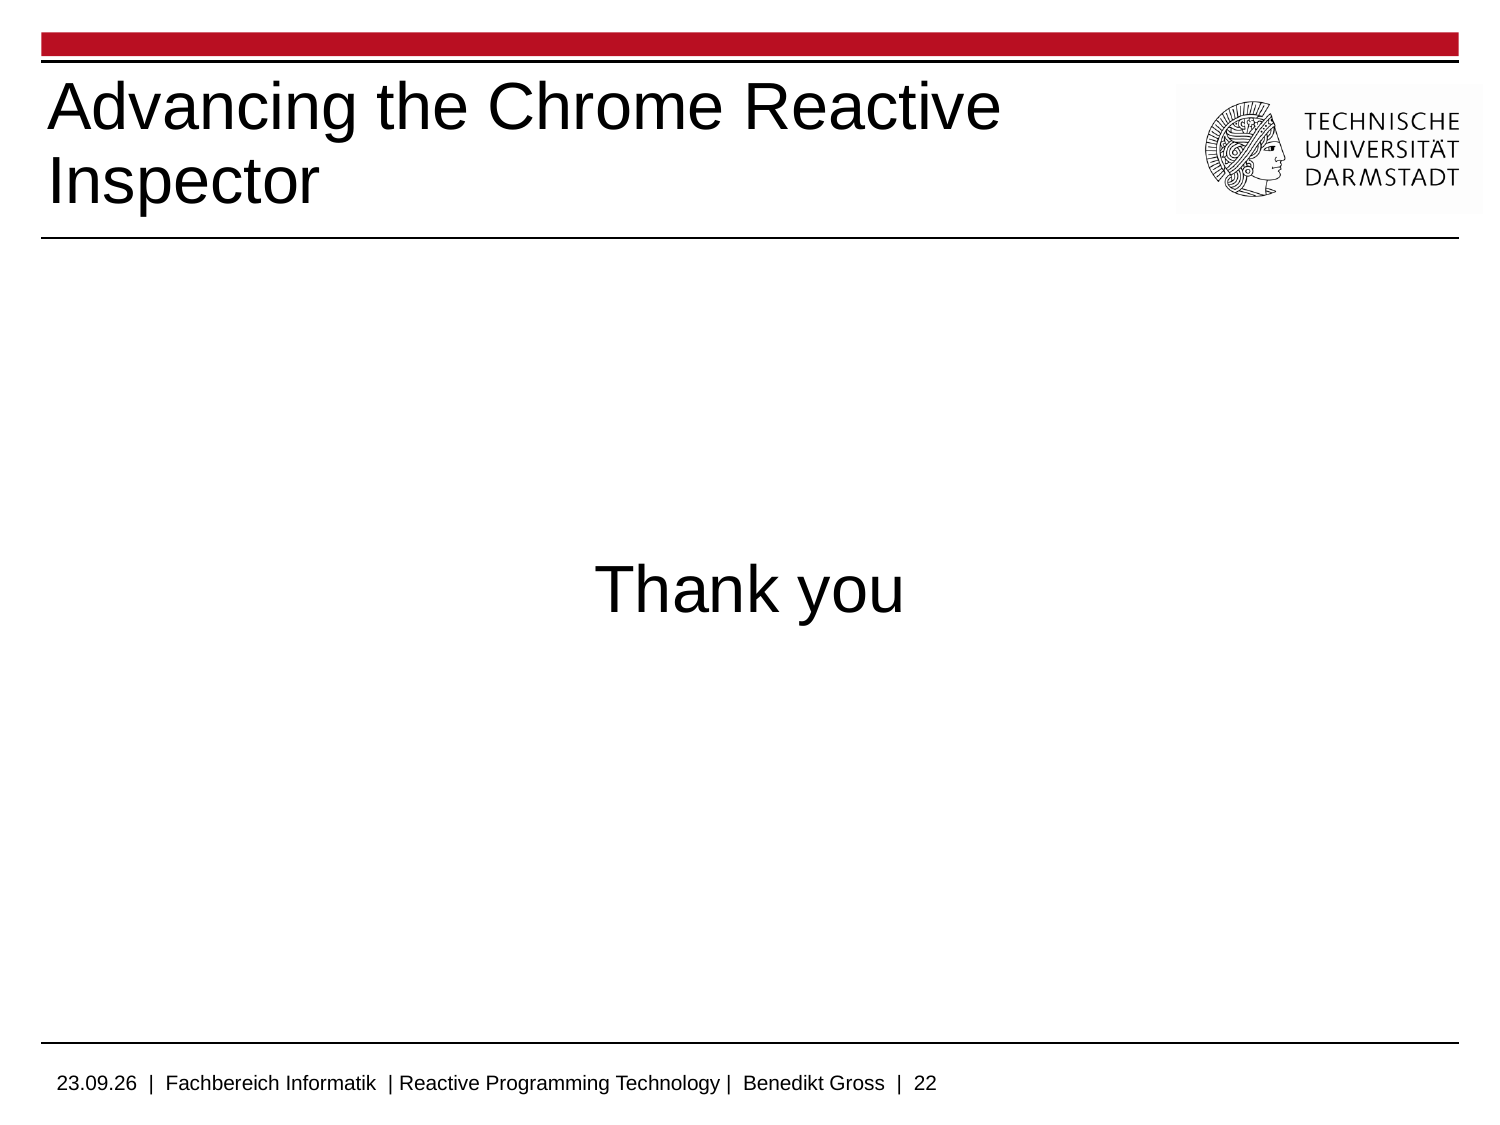

# Advancing the Chrome Reactive Inspector
Thank you